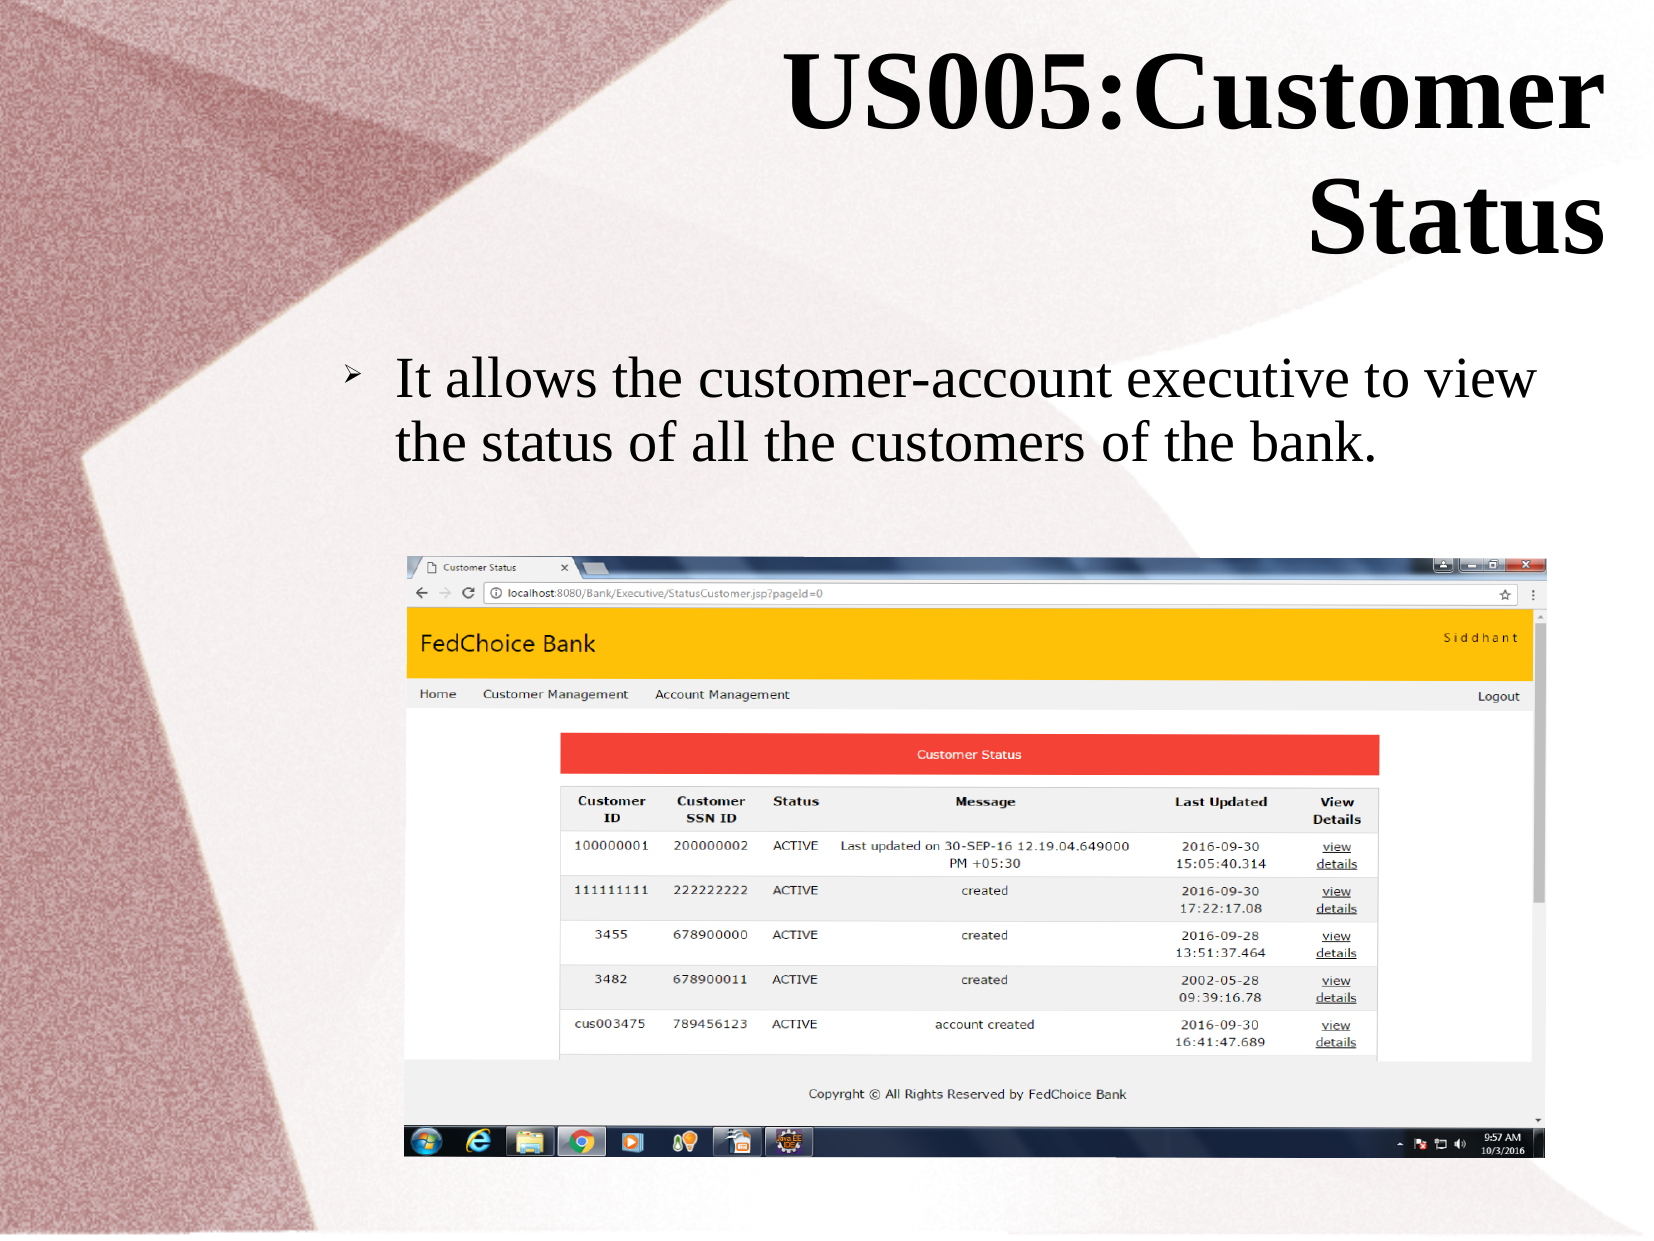

# US005:Customer Status
It allows the customer-account executive to view the status of all the customers of the bank.